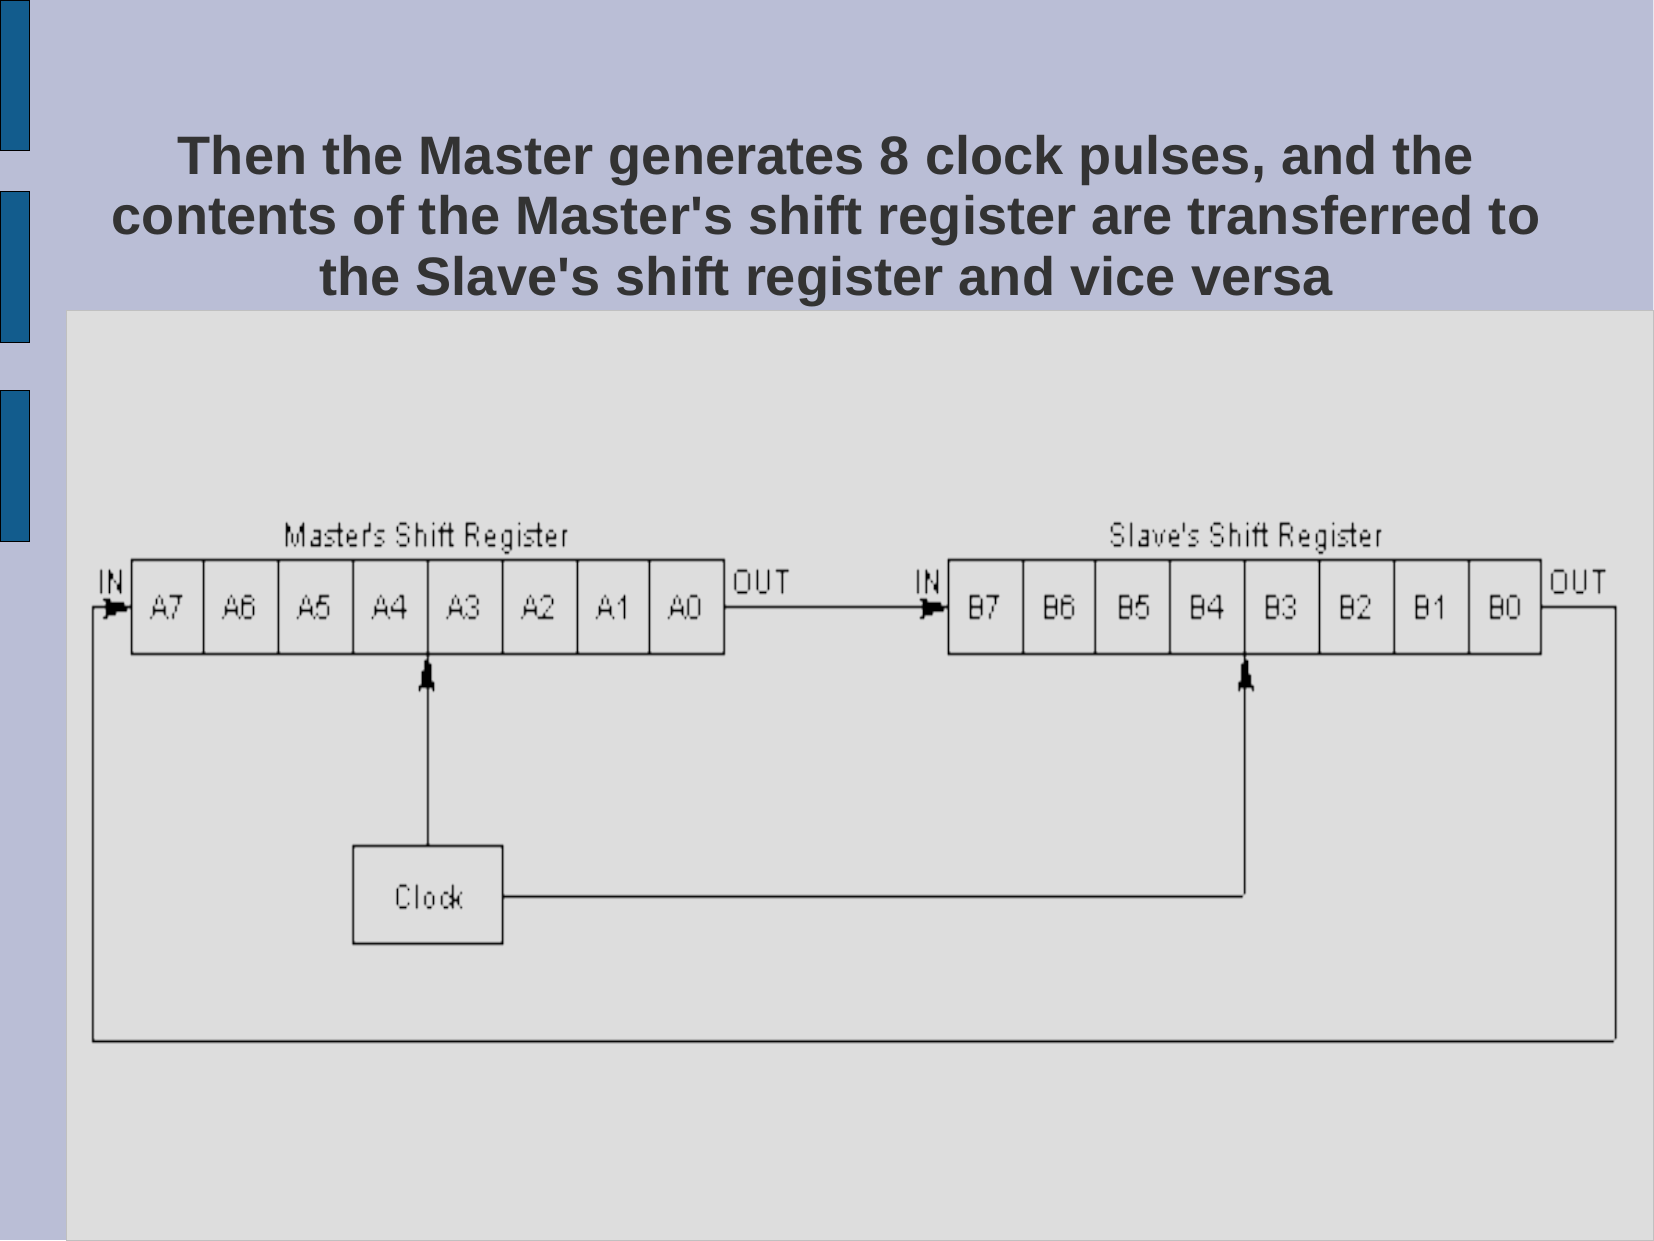

# Then the Master generates 8 clock pulses, and the contents of the Master's shift register are transferred to the Slave's shift register and vice versa